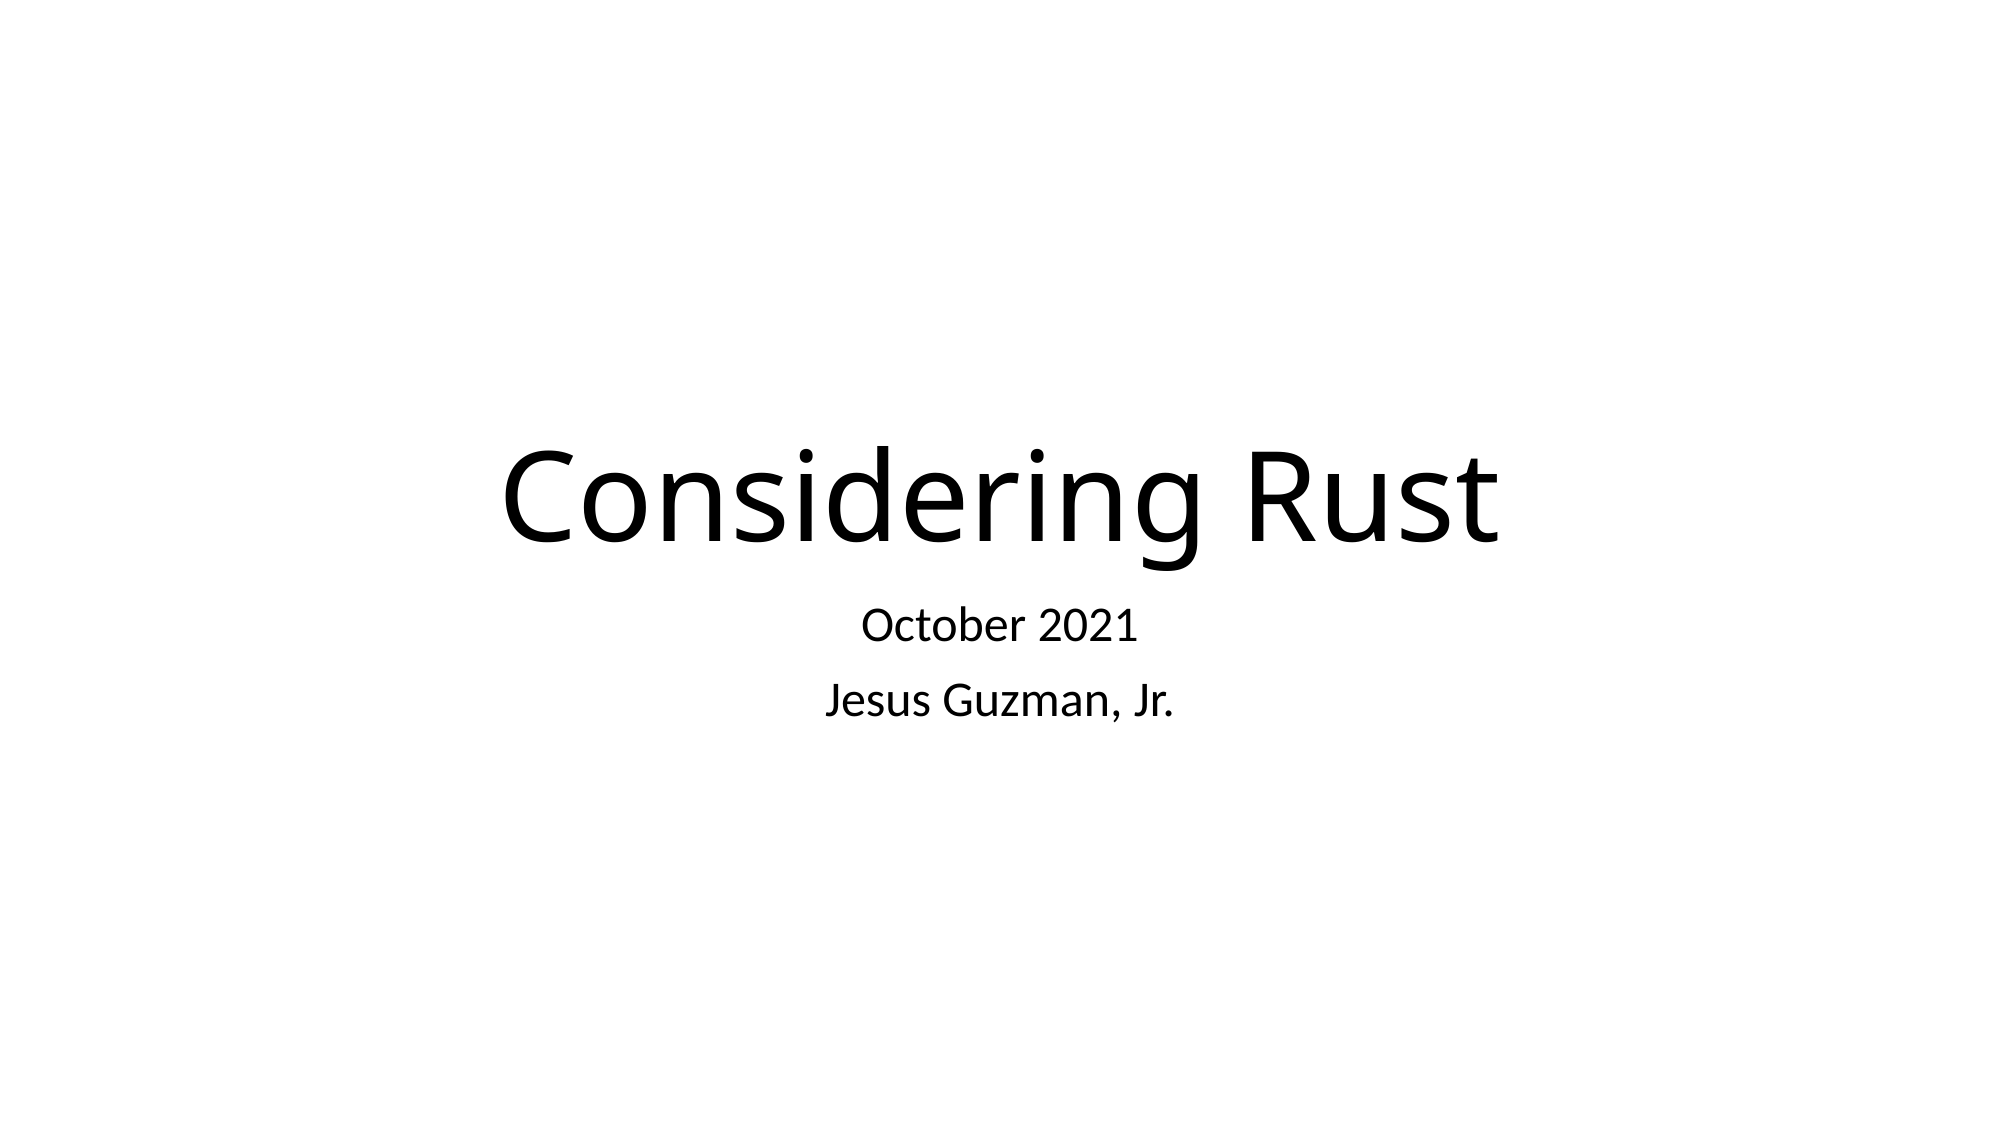

# Considering Rust
October 2021
Jesus Guzman, Jr.